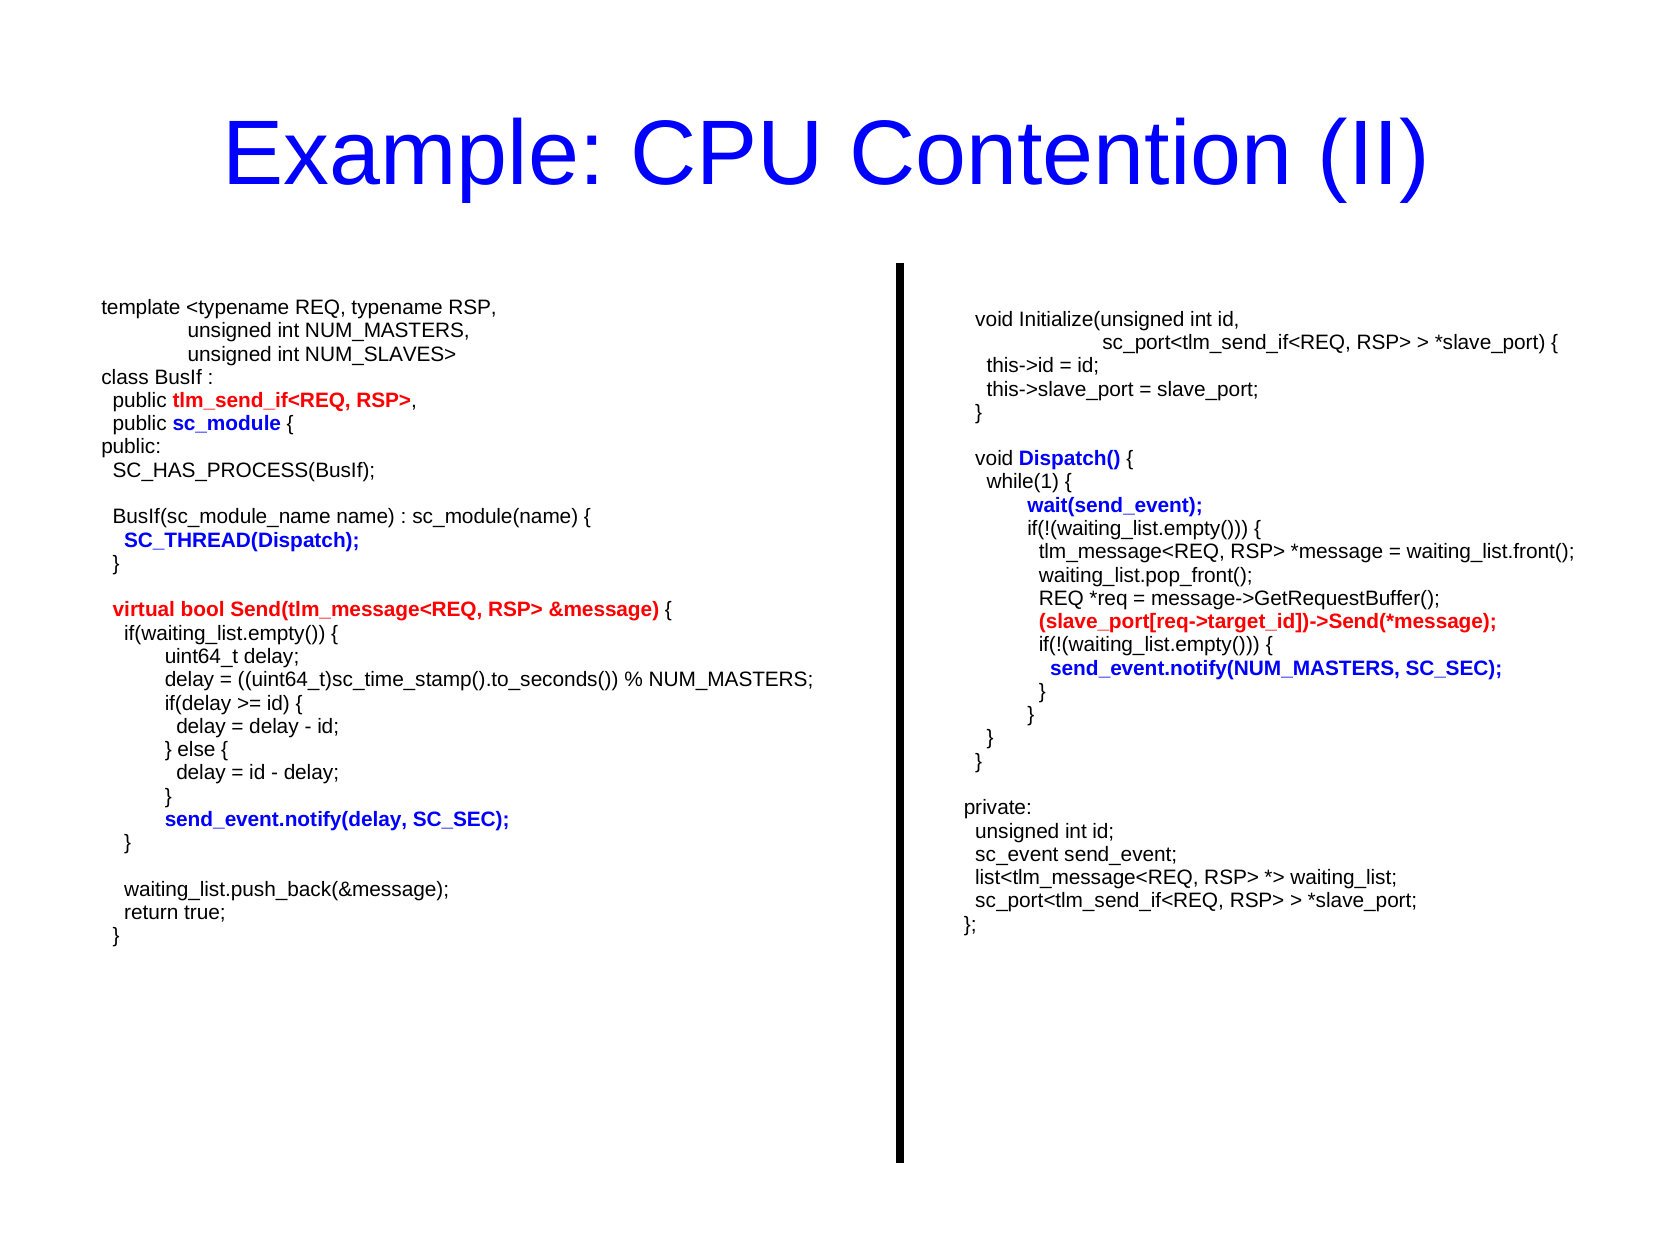

# Example: CPU Contention (II)
 void Initialize(unsigned int id,
		sc_port<tlm_send_if<REQ, RSP> > *slave_port) {
 this->id = id;
 this->slave_port = slave_port;
 }
 void Dispatch() {
 while(1) {
	wait(send_event);
	if(!(waiting_list.empty())) {
	 tlm_message<REQ, RSP> *message = waiting_list.front();
	 waiting_list.pop_front();
	 REQ *req = message->GetRequestBuffer();
	 (slave_port[req->target_id])->Send(*message);
	 if(!(waiting_list.empty())) {
	 send_event.notify(NUM_MASTERS, SC_SEC);
	 }
	}
 }
 }
 private:
 unsigned int id;
 sc_event send_event;
 list<tlm_message<REQ, RSP> *> waiting_list;
 sc_port<tlm_send_if<REQ, RSP> > *slave_port;
 };
 template <typename REQ, typename RSP,
	 unsigned int NUM_MASTERS,
	 unsigned int NUM_SLAVES>
 class BusIf :
 public tlm_send_if<REQ, RSP>,
 public sc_module {
 public:
 SC_HAS_PROCESS(BusIf);
 BusIf(sc_module_name name) : sc_module(name) {
 SC_THREAD(Dispatch);
 }
 virtual bool Send(tlm_message<REQ, RSP> &message) {
 if(waiting_list.empty()) {
	uint64_t delay;
	delay = ((uint64_t)sc_time_stamp().to_seconds()) % NUM_MASTERS;
	if(delay >= id) {
	 delay = delay - id;
	} else {
	 delay = id - delay;
	}
	send_event.notify(delay, SC_SEC);
 }
 waiting_list.push_back(&message);
 return true;
 }